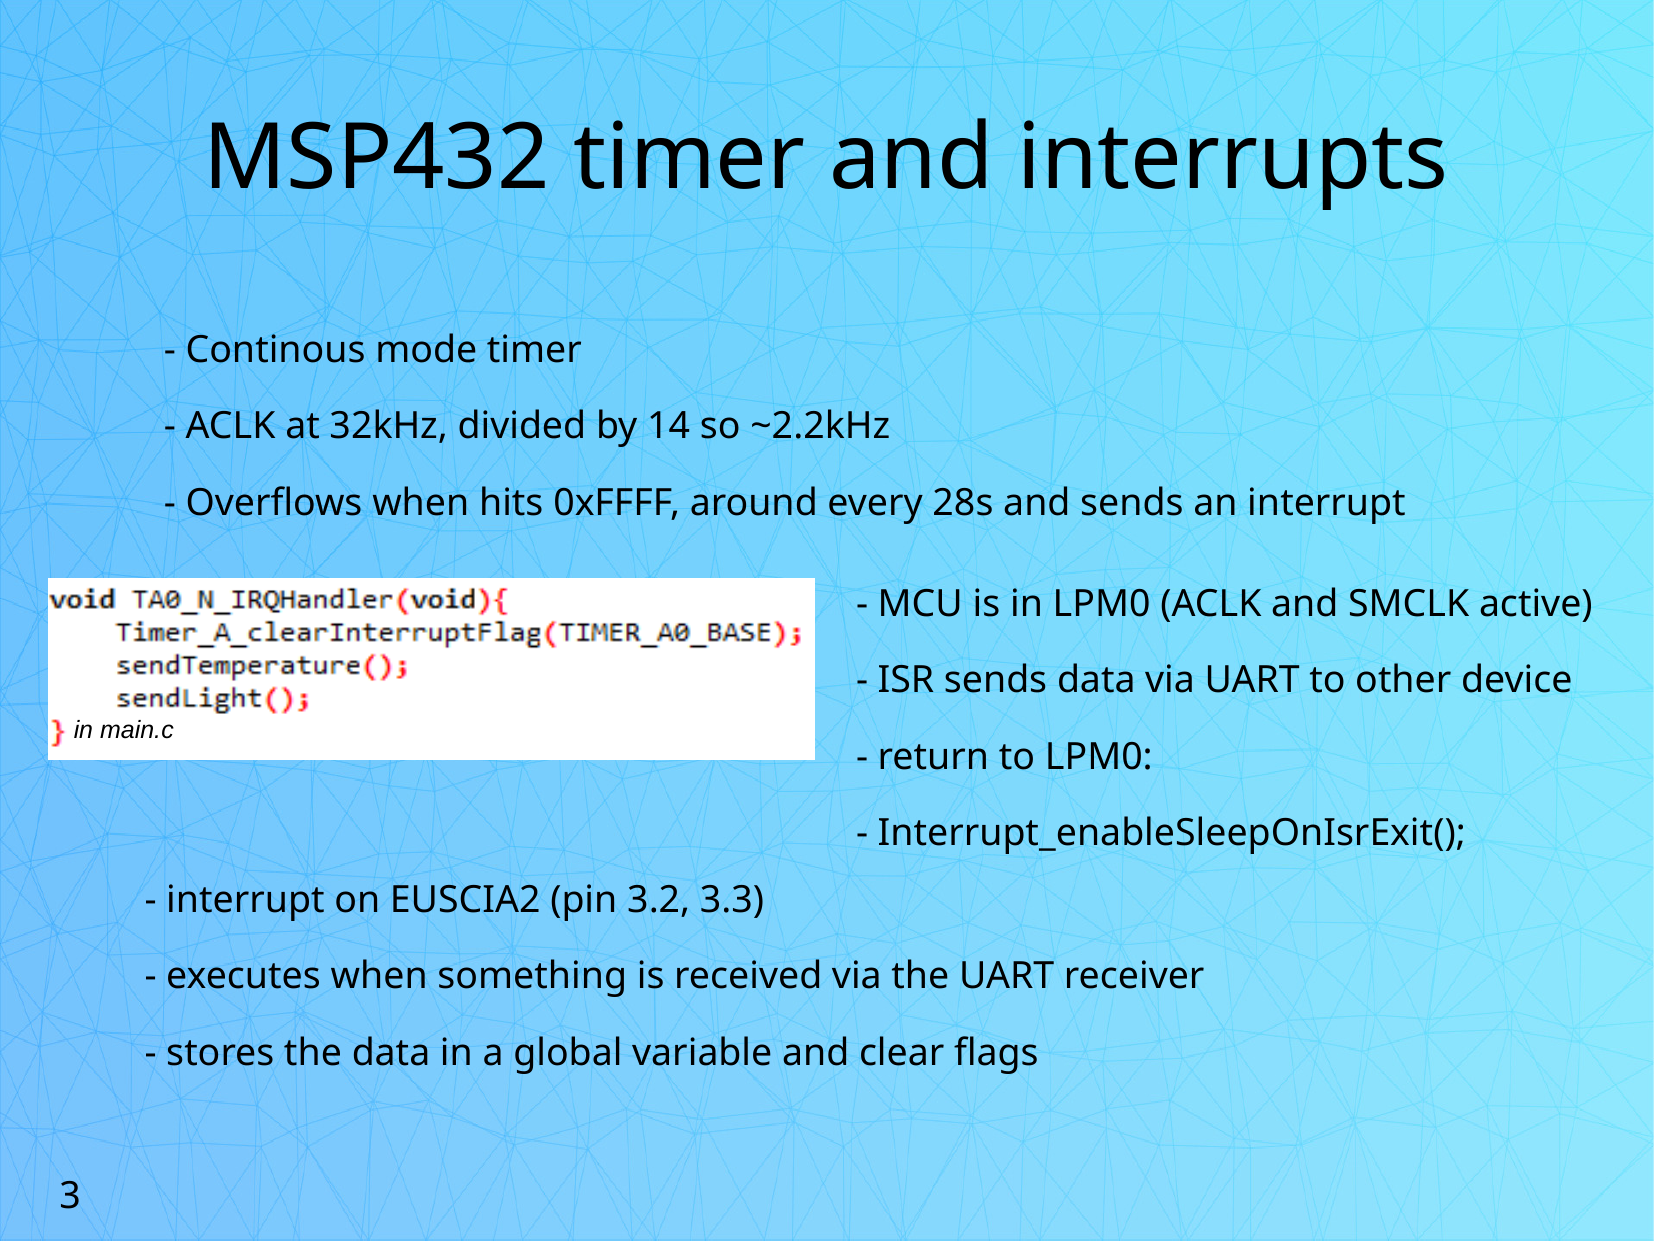

# MSP432 timer and interrupts
- Continous mode timer
- ACLK at 32kHz, divided by 14 so ~2.2kHz
- Overflows when hits 0xFFFF, around every 28s and sends an interrupt
- MCU is in LPM0 (ACLK and SMCLK active)
- ISR sends data via UART to other device
- return to LPM0:
- Interrupt_enableSleepOnIsrExit();
in main.c
- interrupt on EUSCIA2 (pin 3.2, 3.3)
- executes when something is received via the UART receiver
- stores the data in a global variable and clear flags